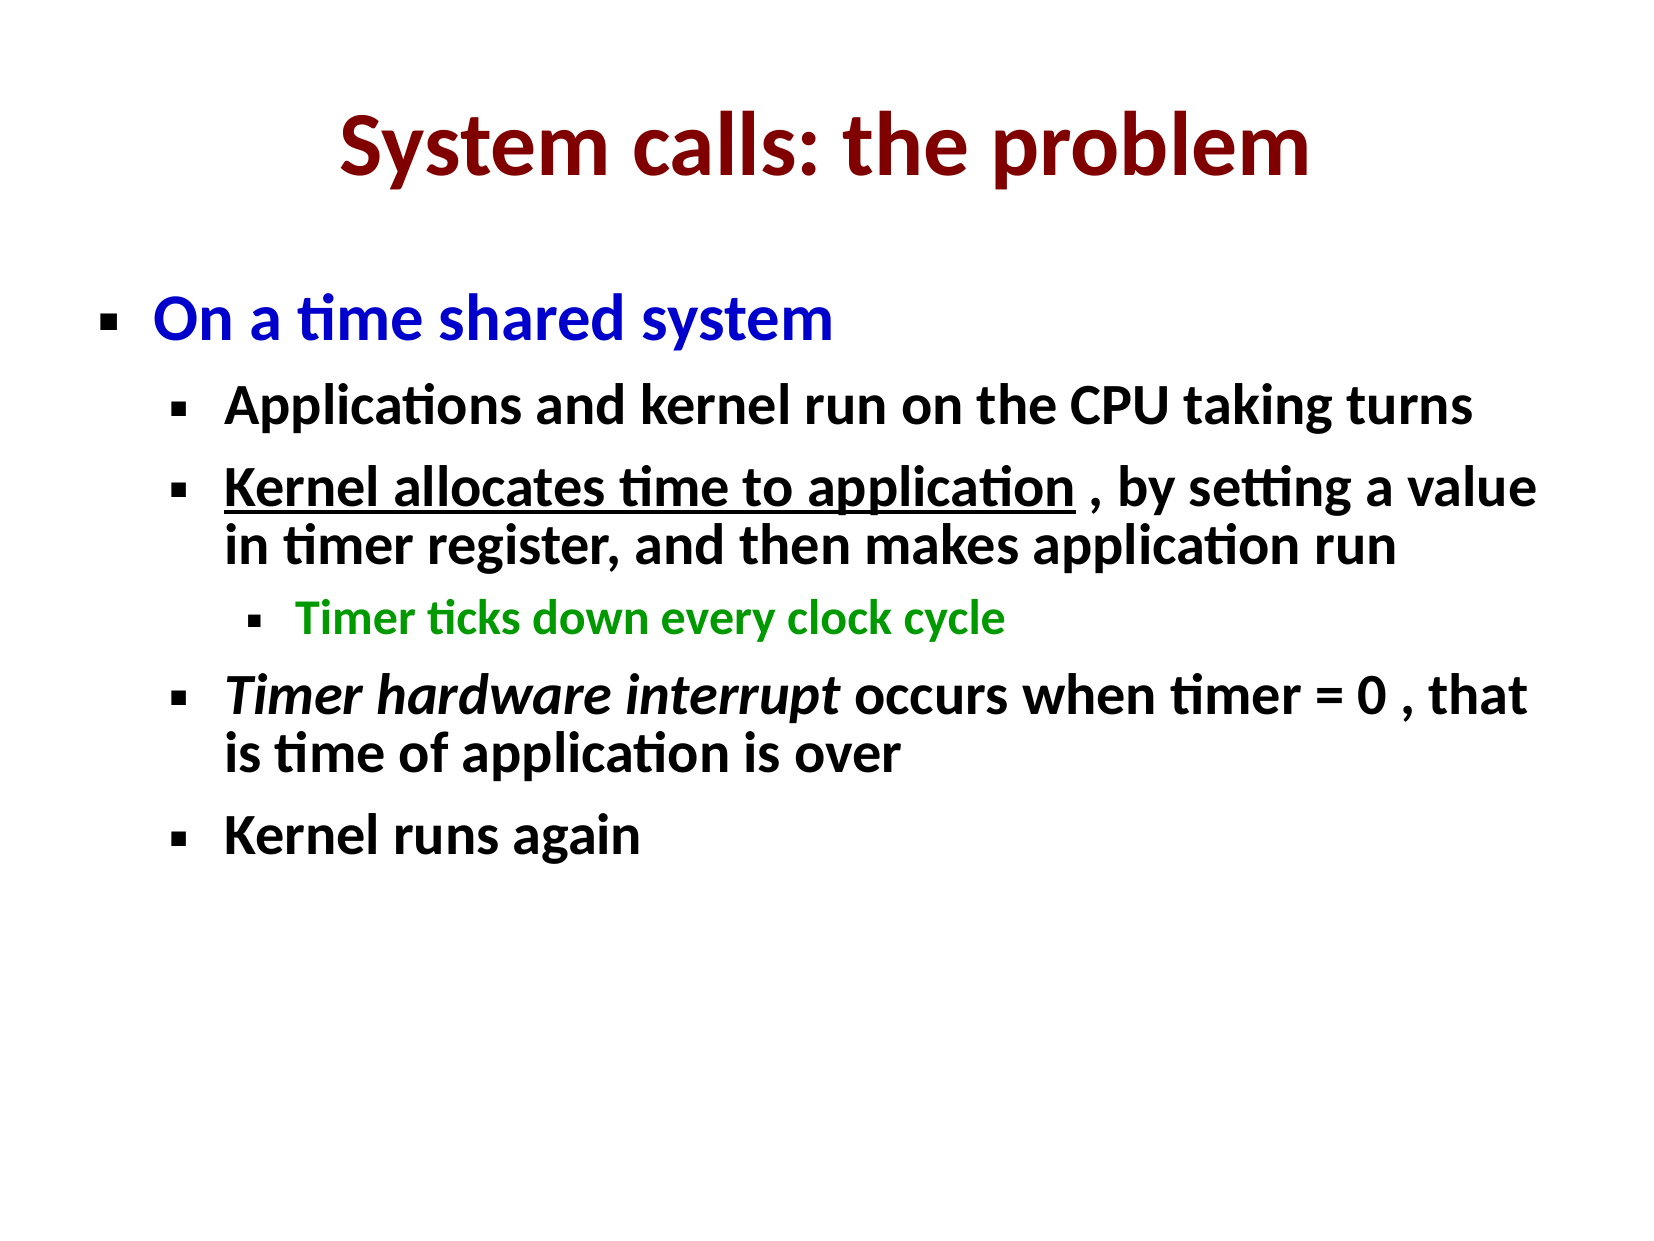

# System calls: the problem
On a time shared system
Applications and kernel run on the CPU taking turns
Kernel allocates time to application , by setting a value in timer register, and then makes application run
Timer ticks down every clock cycle
Timer hardware interrupt occurs when timer = 0 , that is time of application is over
Kernel runs again